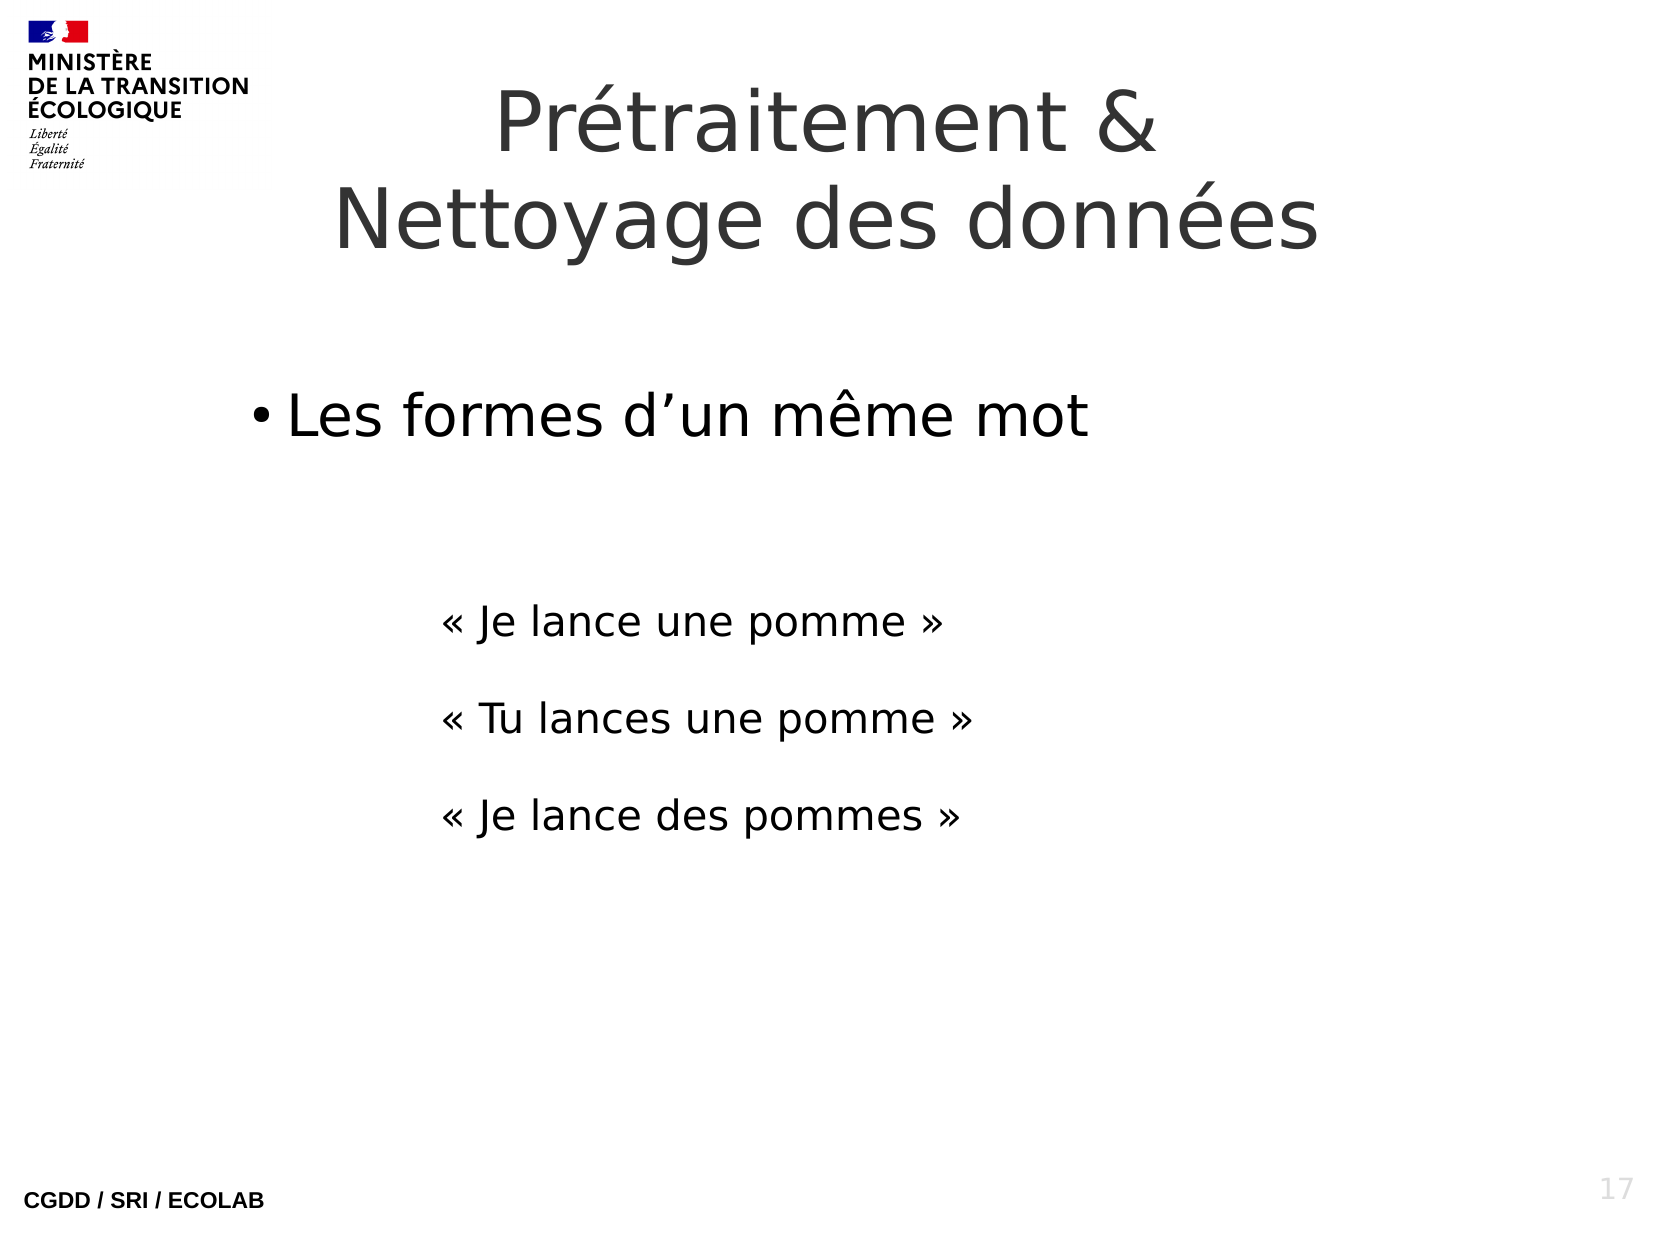

# Prétraitement & Nettoyage des données
Les formes d’un même mot
« Je lance une pomme »
« Tu lances une pomme »
« Je lance des pommes »
17